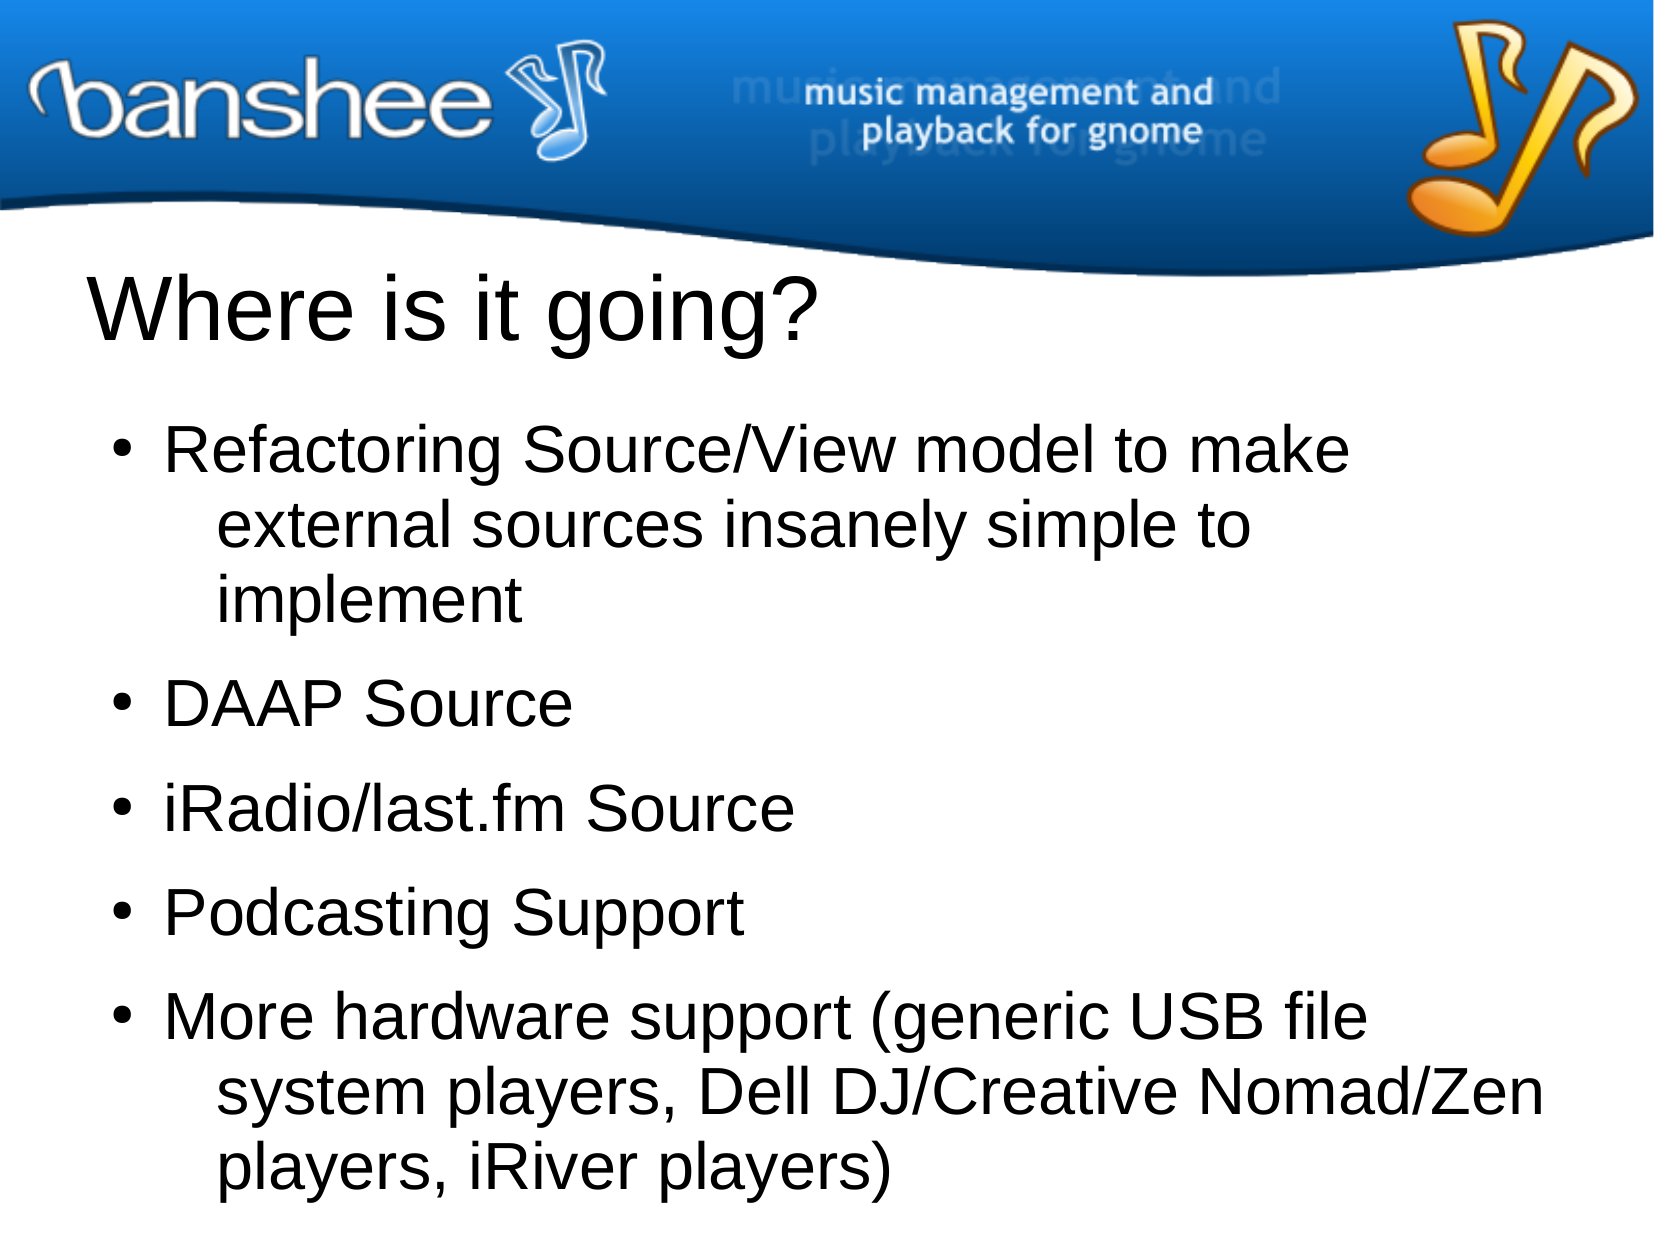

# Where is it going?
Refactoring Source/View model to make external sources insanely simple to implement
DAAP Source
iRadio/last.fm Source
Podcasting Support
More hardware support (generic USB file system players, Dell DJ/Creative Nomad/Zen players, iRiver players)